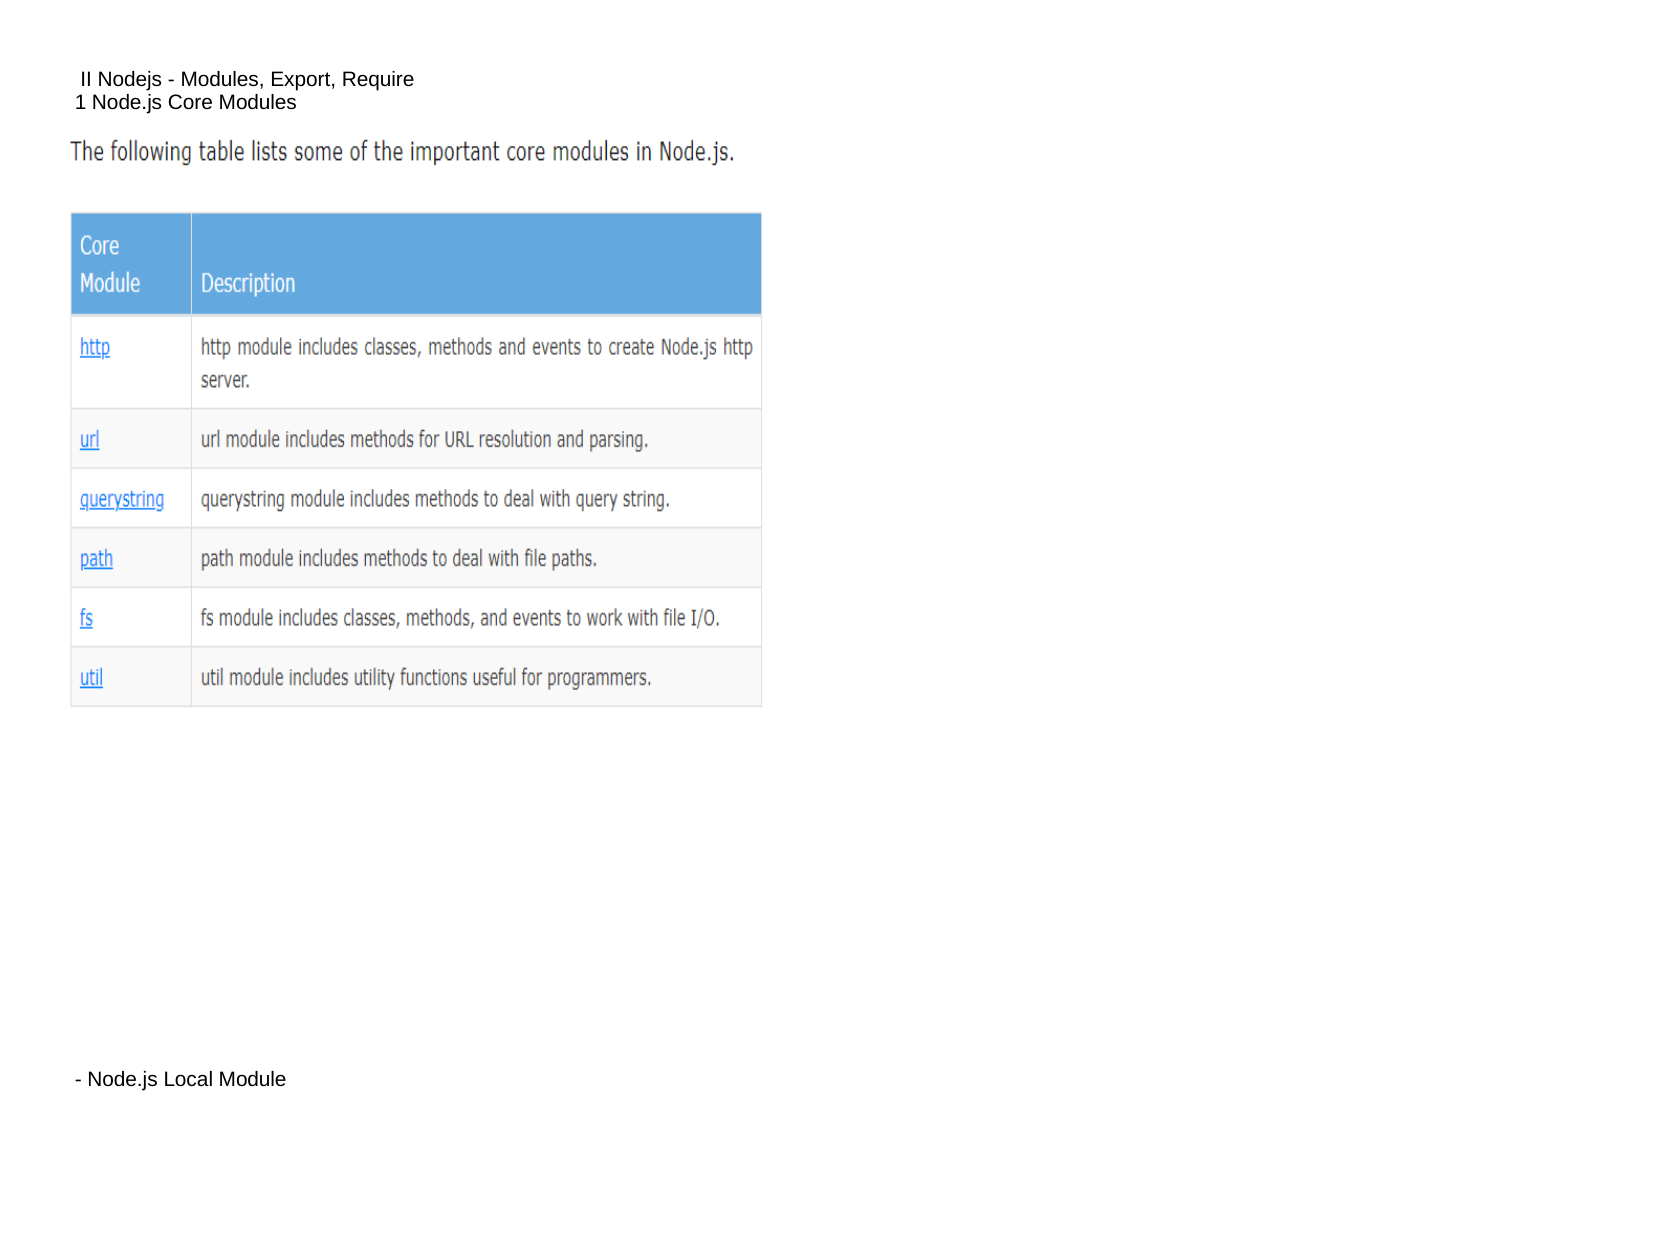

II Nodejs - Modules, Export, Require
1 Node.js Core Modules
- Node.js Local Module